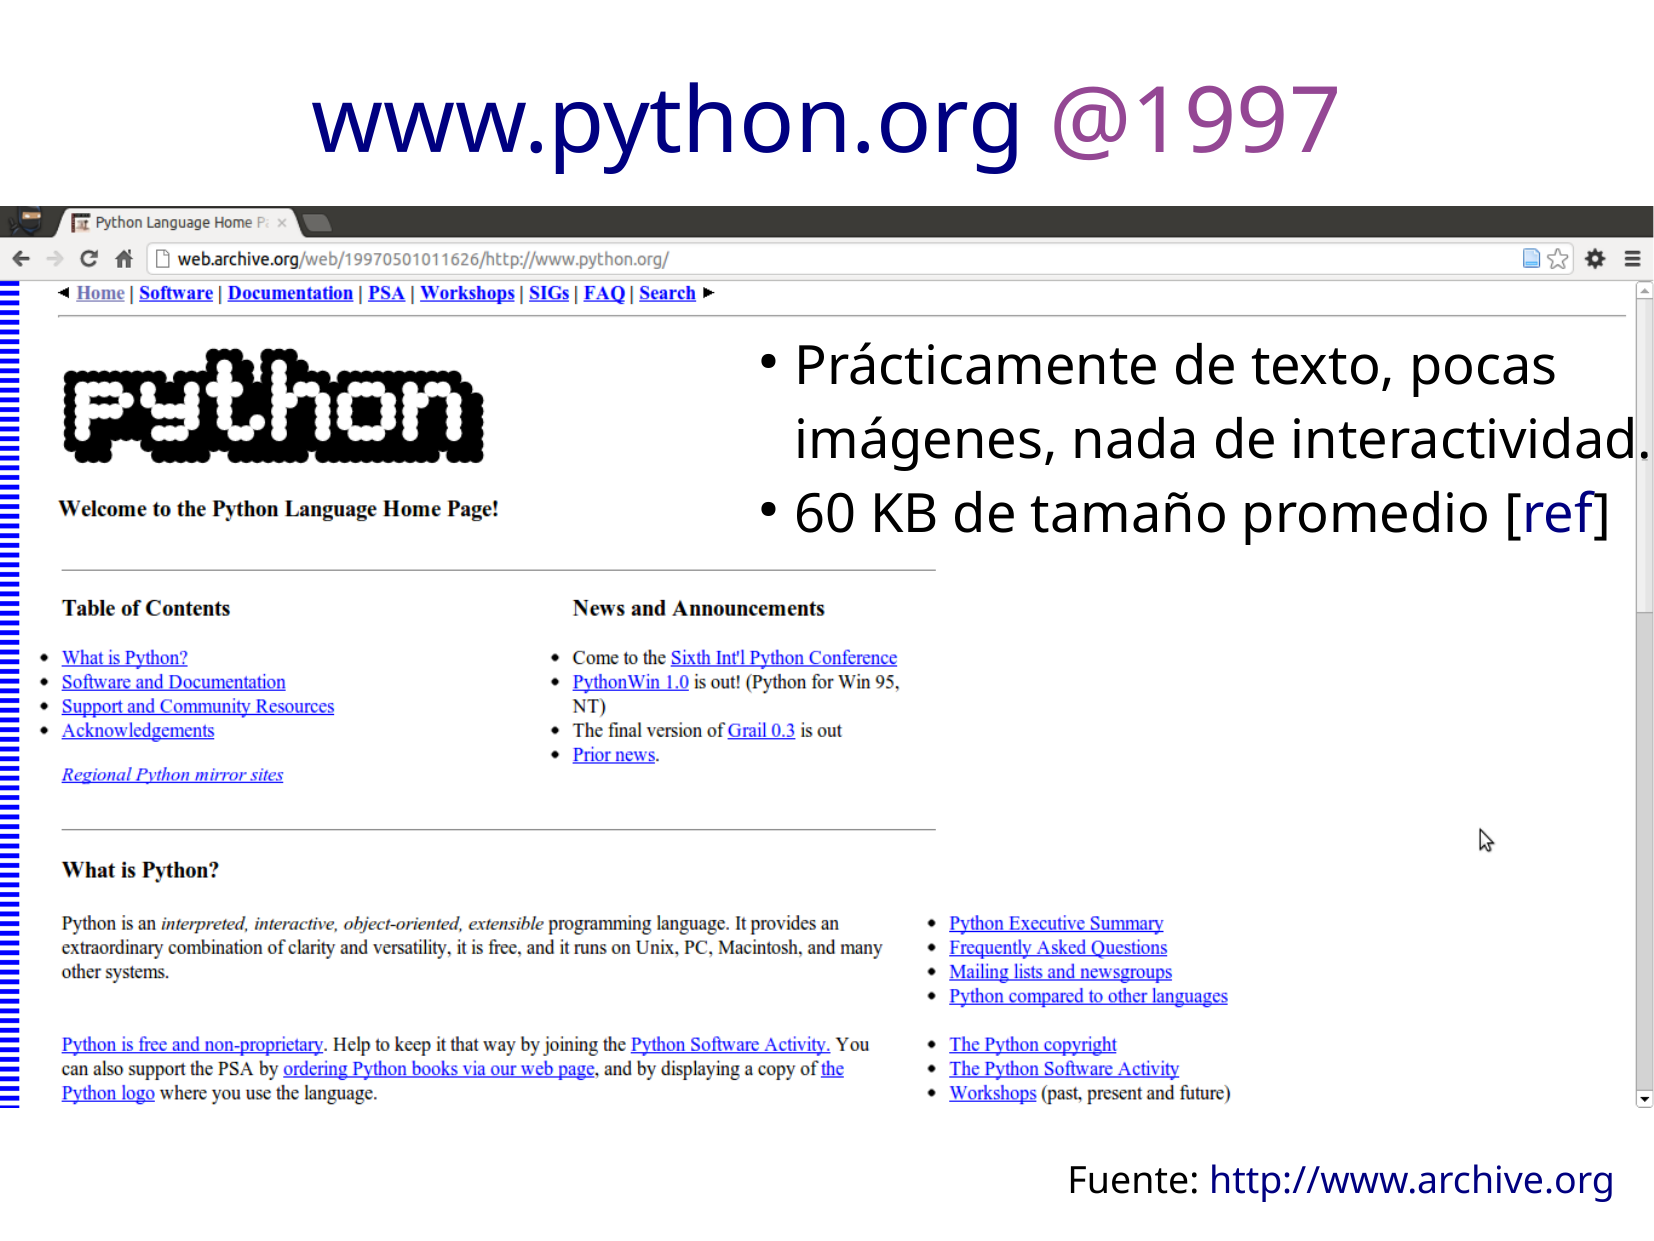

# www.python.org @1997
Prácticamente de texto, pocas imágenes, nada de interactividad.
60 KB de tamaño promedio [ref]
Fuente: http://www.archive.org